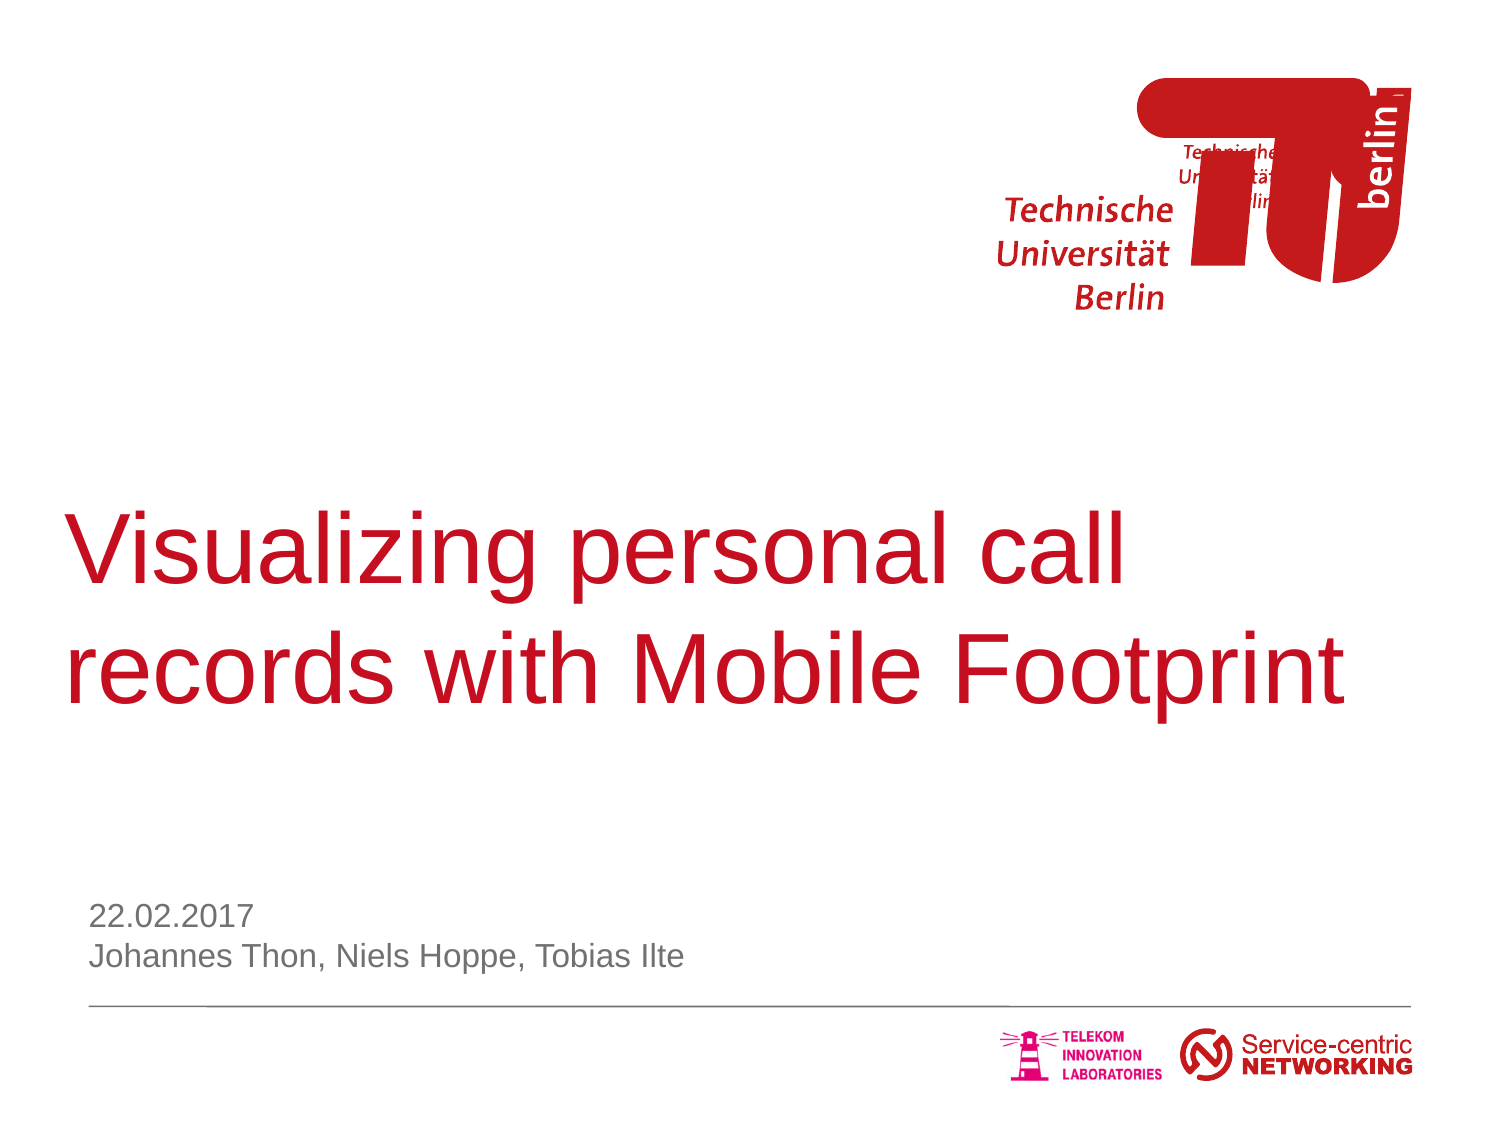

# Visualizing personal call records with Mobile Footprint
22.02.2017
Johannes Thon, Niels Hoppe, Tobias Ilte